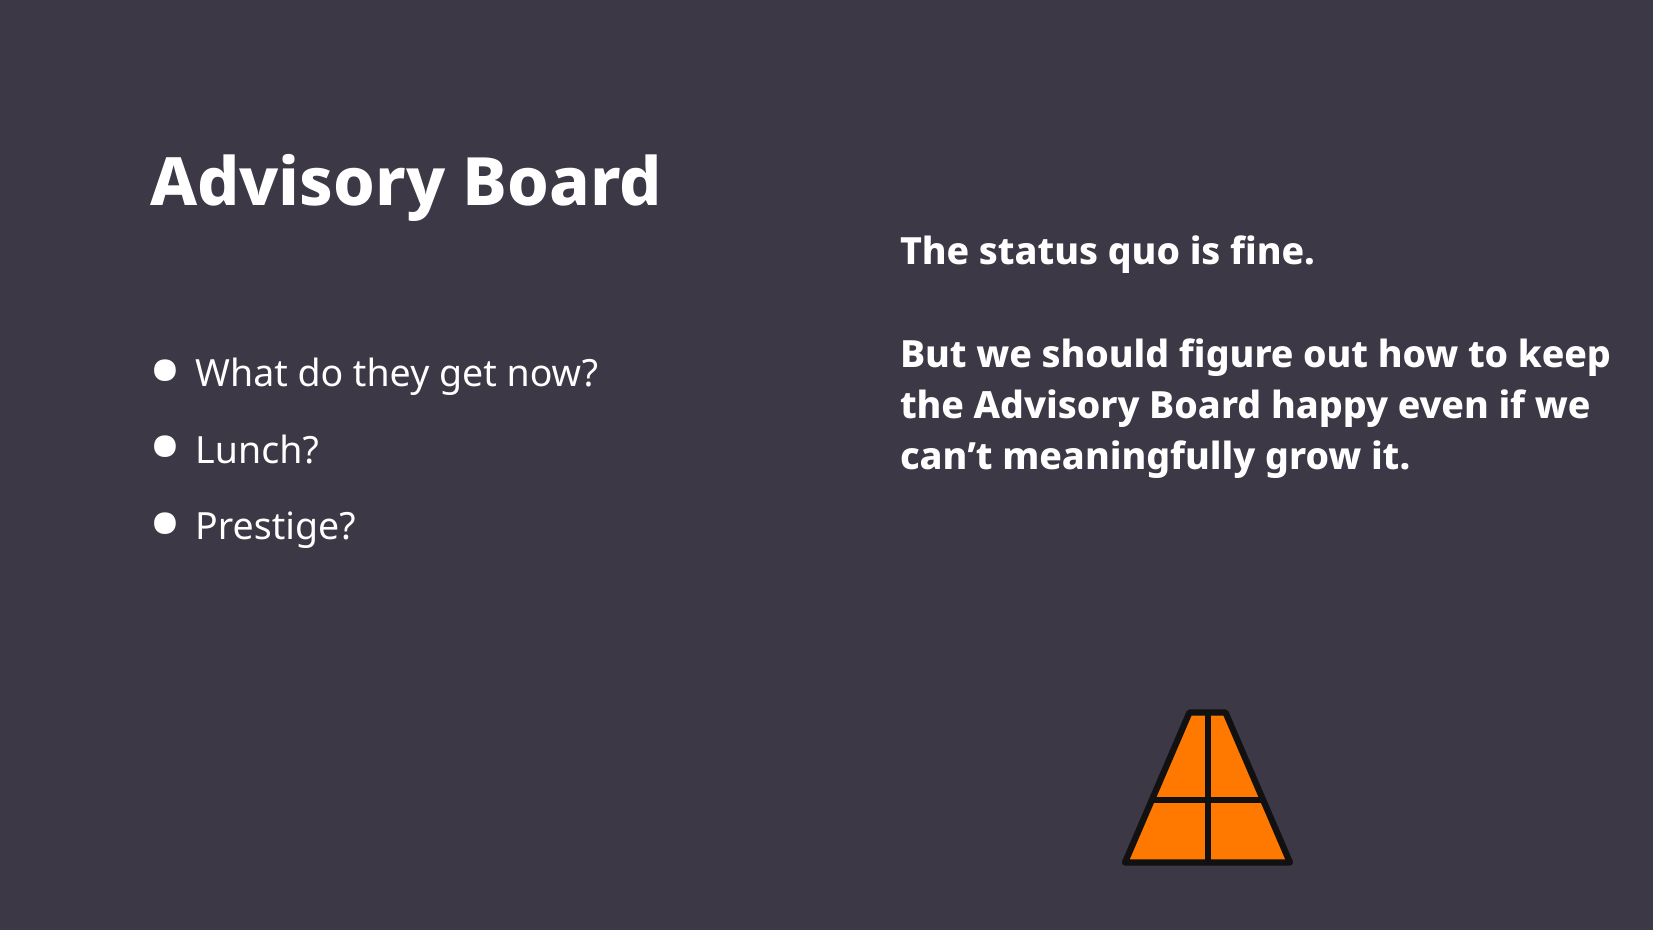

# Advisory Board
The status quo is fine.
But we should figure out how to keep the Advisory Board happy even if we can’t meaningfully grow it.
 What do they get now?
 Lunch?
 Prestige?